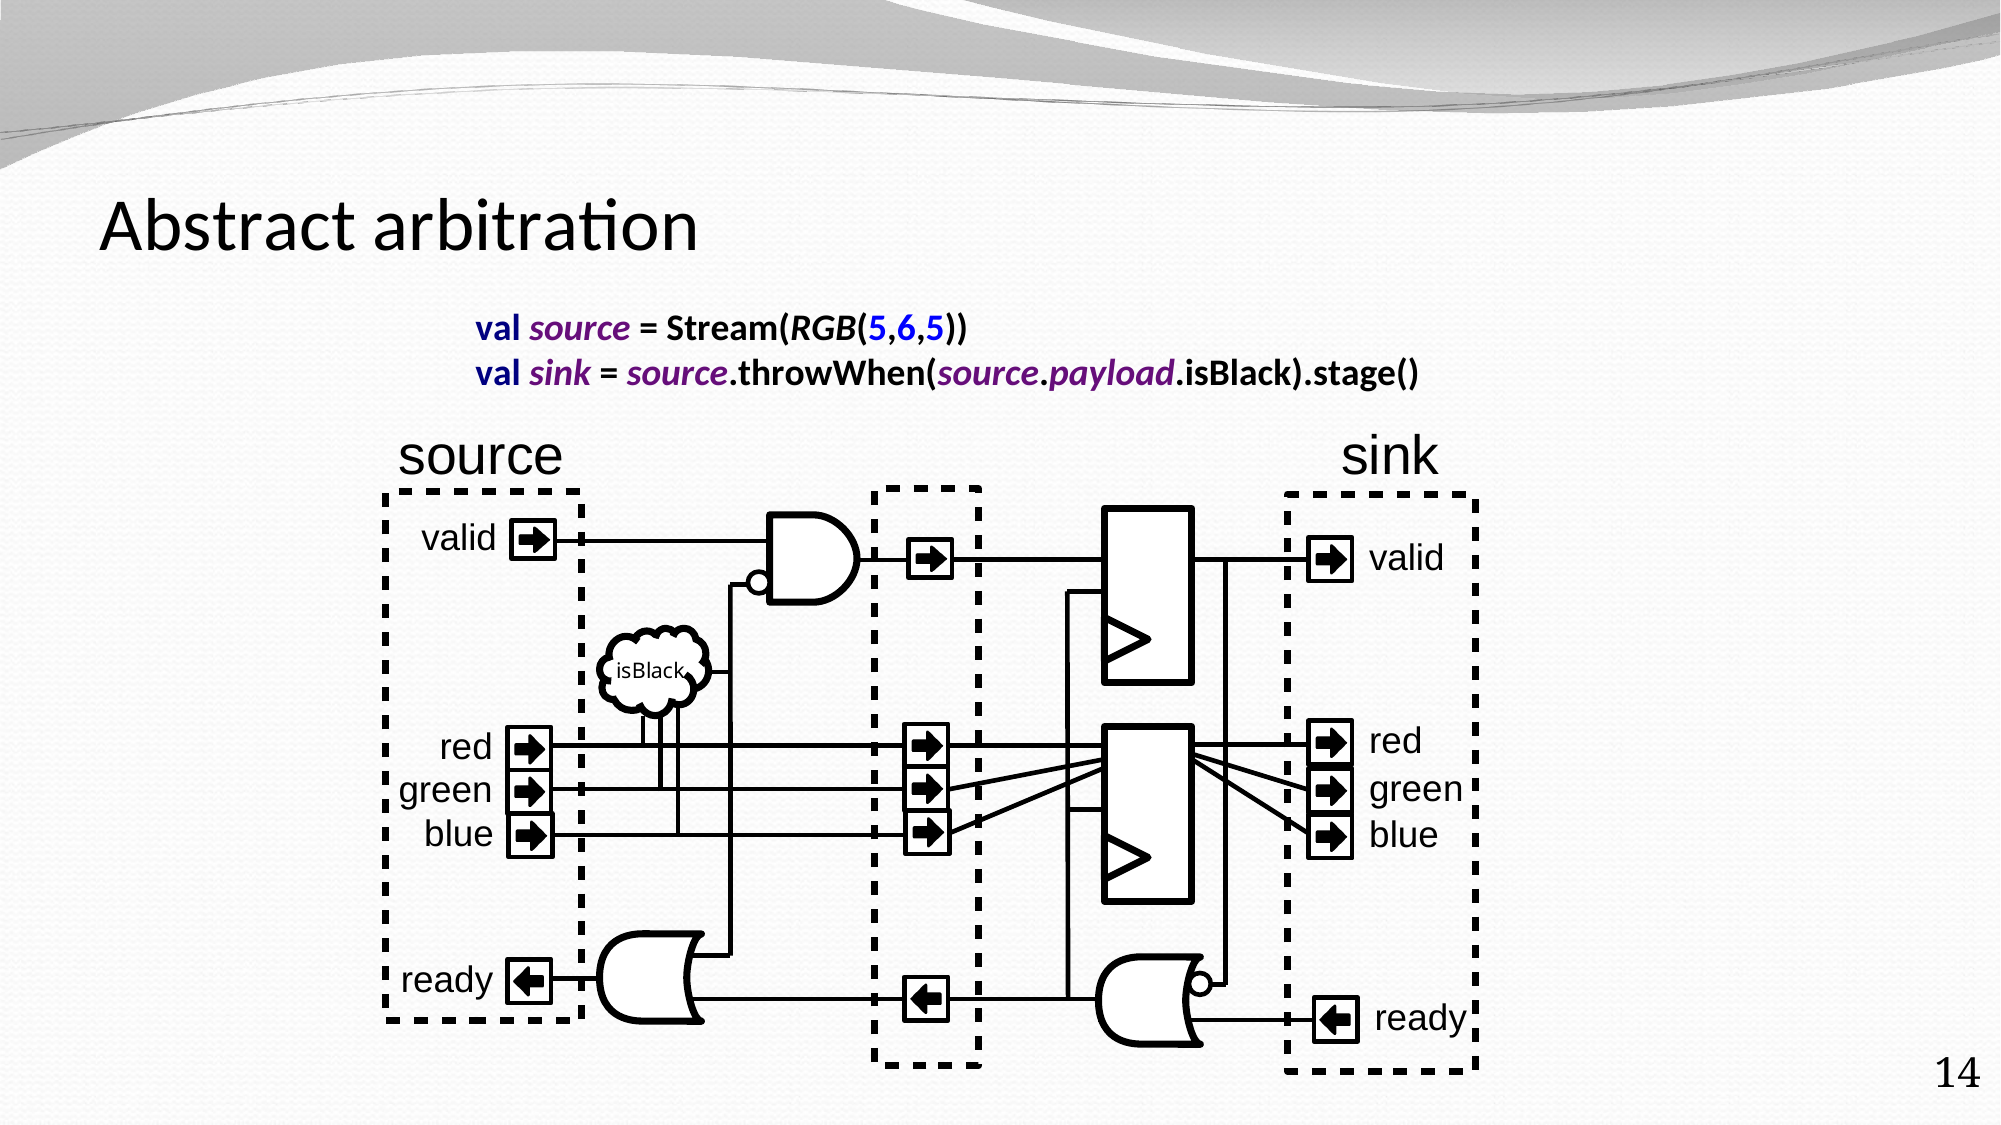

# Abstract arbitration
val source = Stream(RGB(5,6,5))
val sink = source.throwWhen(source.payload.isBlack).stage()